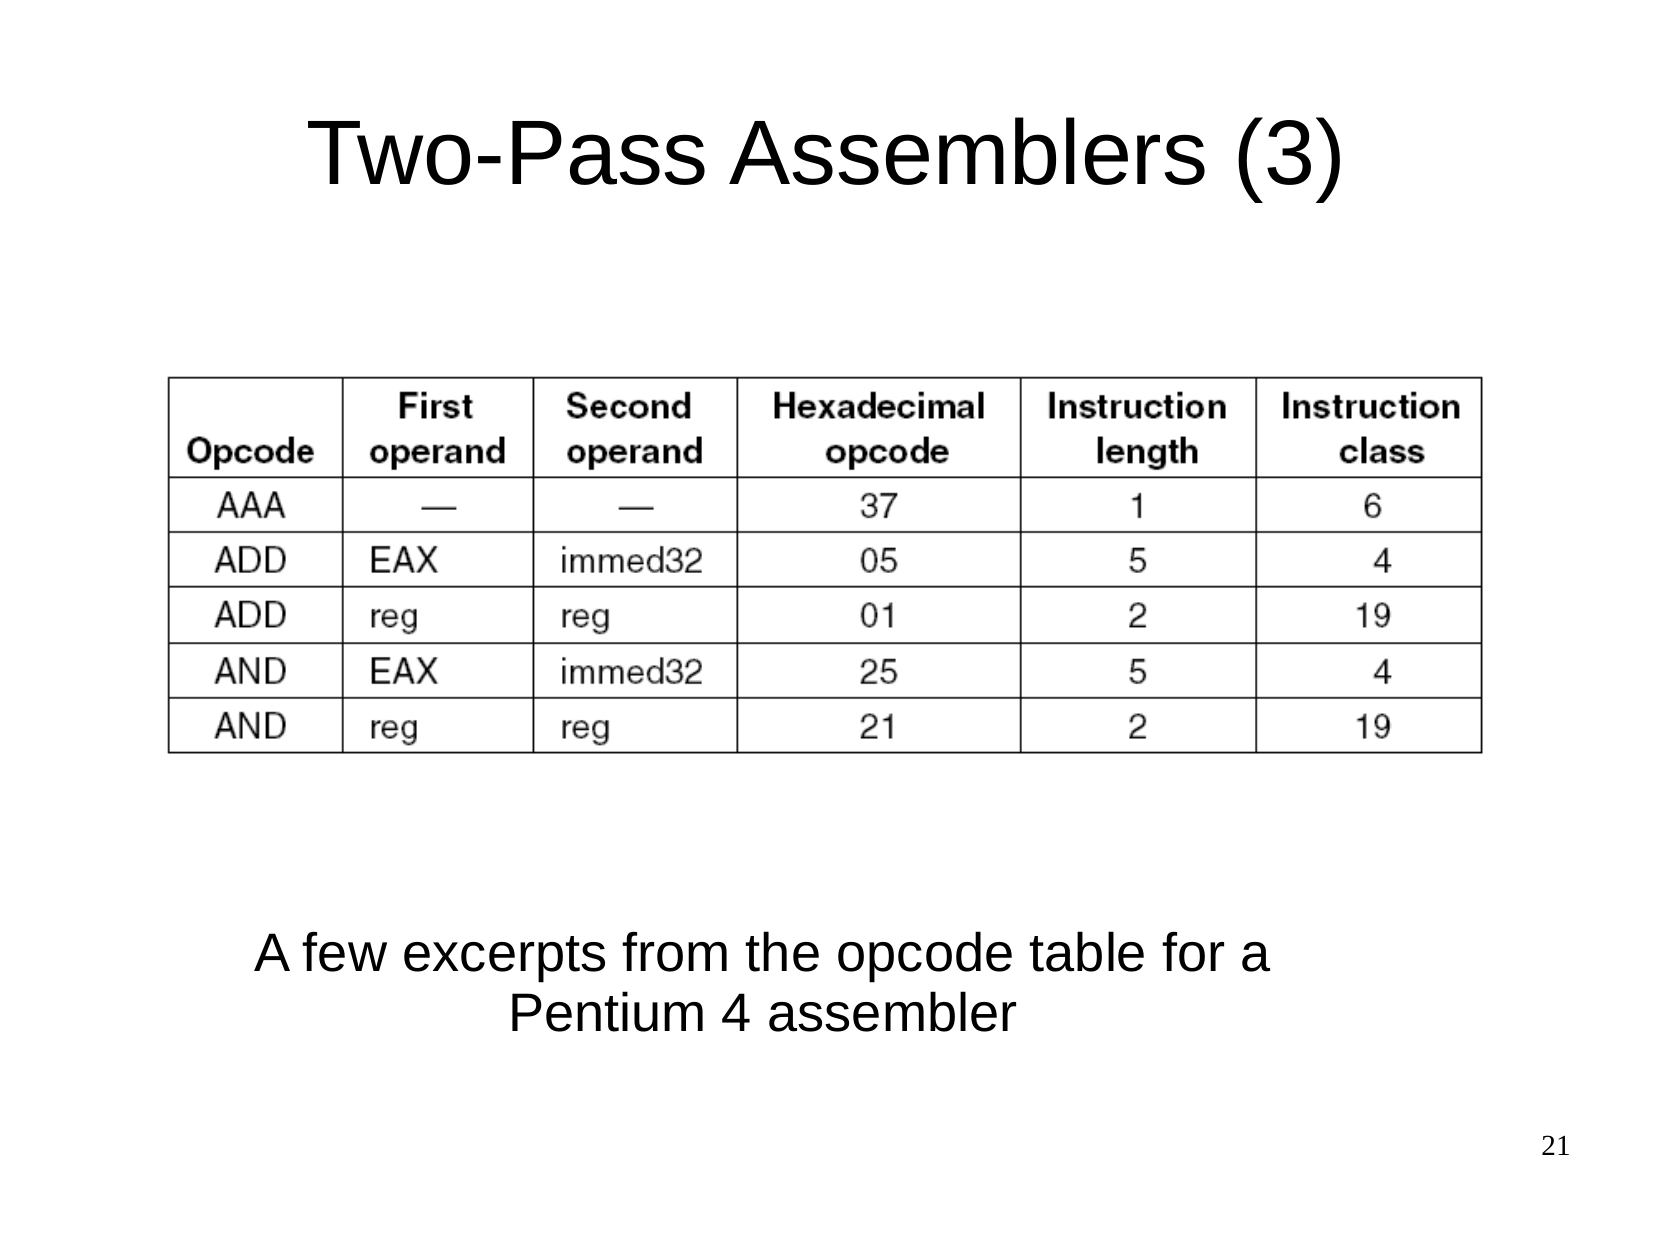

# Two-Pass Assemblers (3)
A few excerpts from the opcode table for a Pentium 4 assembler
21